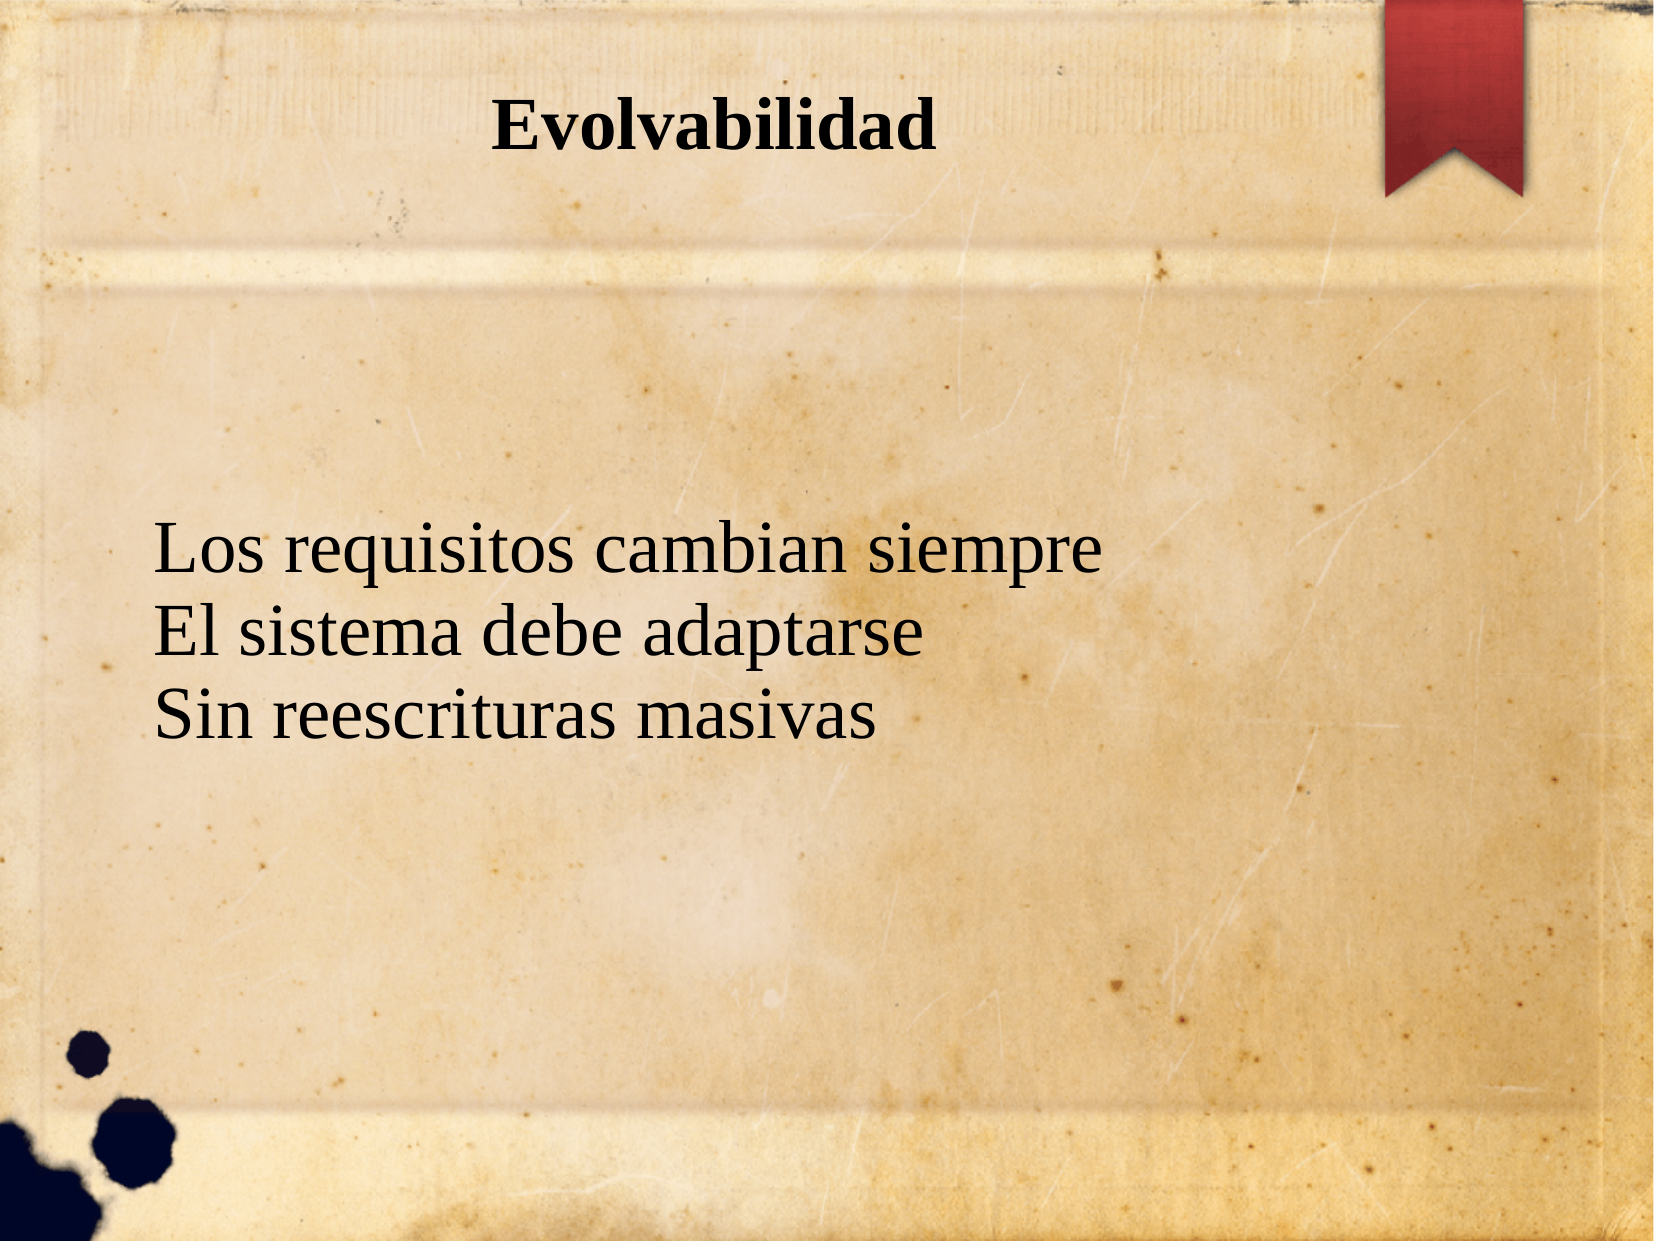

# Evolvabilidad
Los requisitos cambian siempre
El sistema debe adaptarse
Sin reescrituras masivas